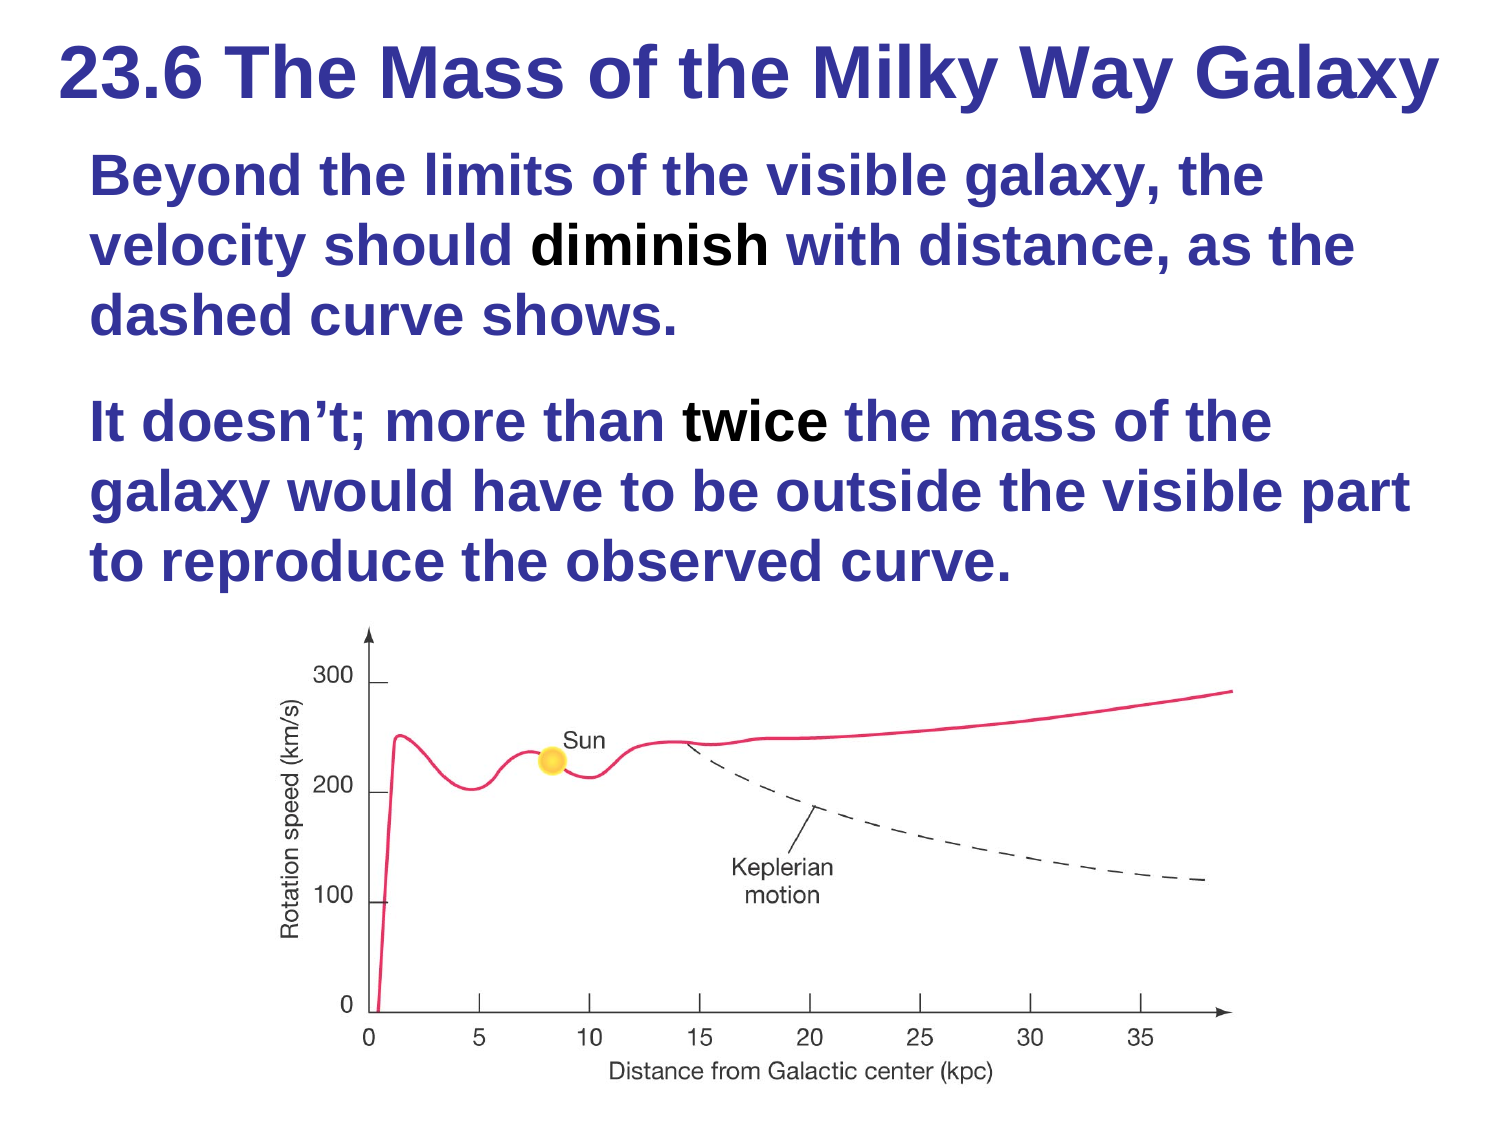

# 23.6 The Mass of the Milky Way Galaxy
Beyond the limits of the visible galaxy, the velocity should diminish with distance, as the dashed curve shows.
It doesn’t; more than twice the mass of the galaxy would have to be outside the visible part to reproduce the observed curve.